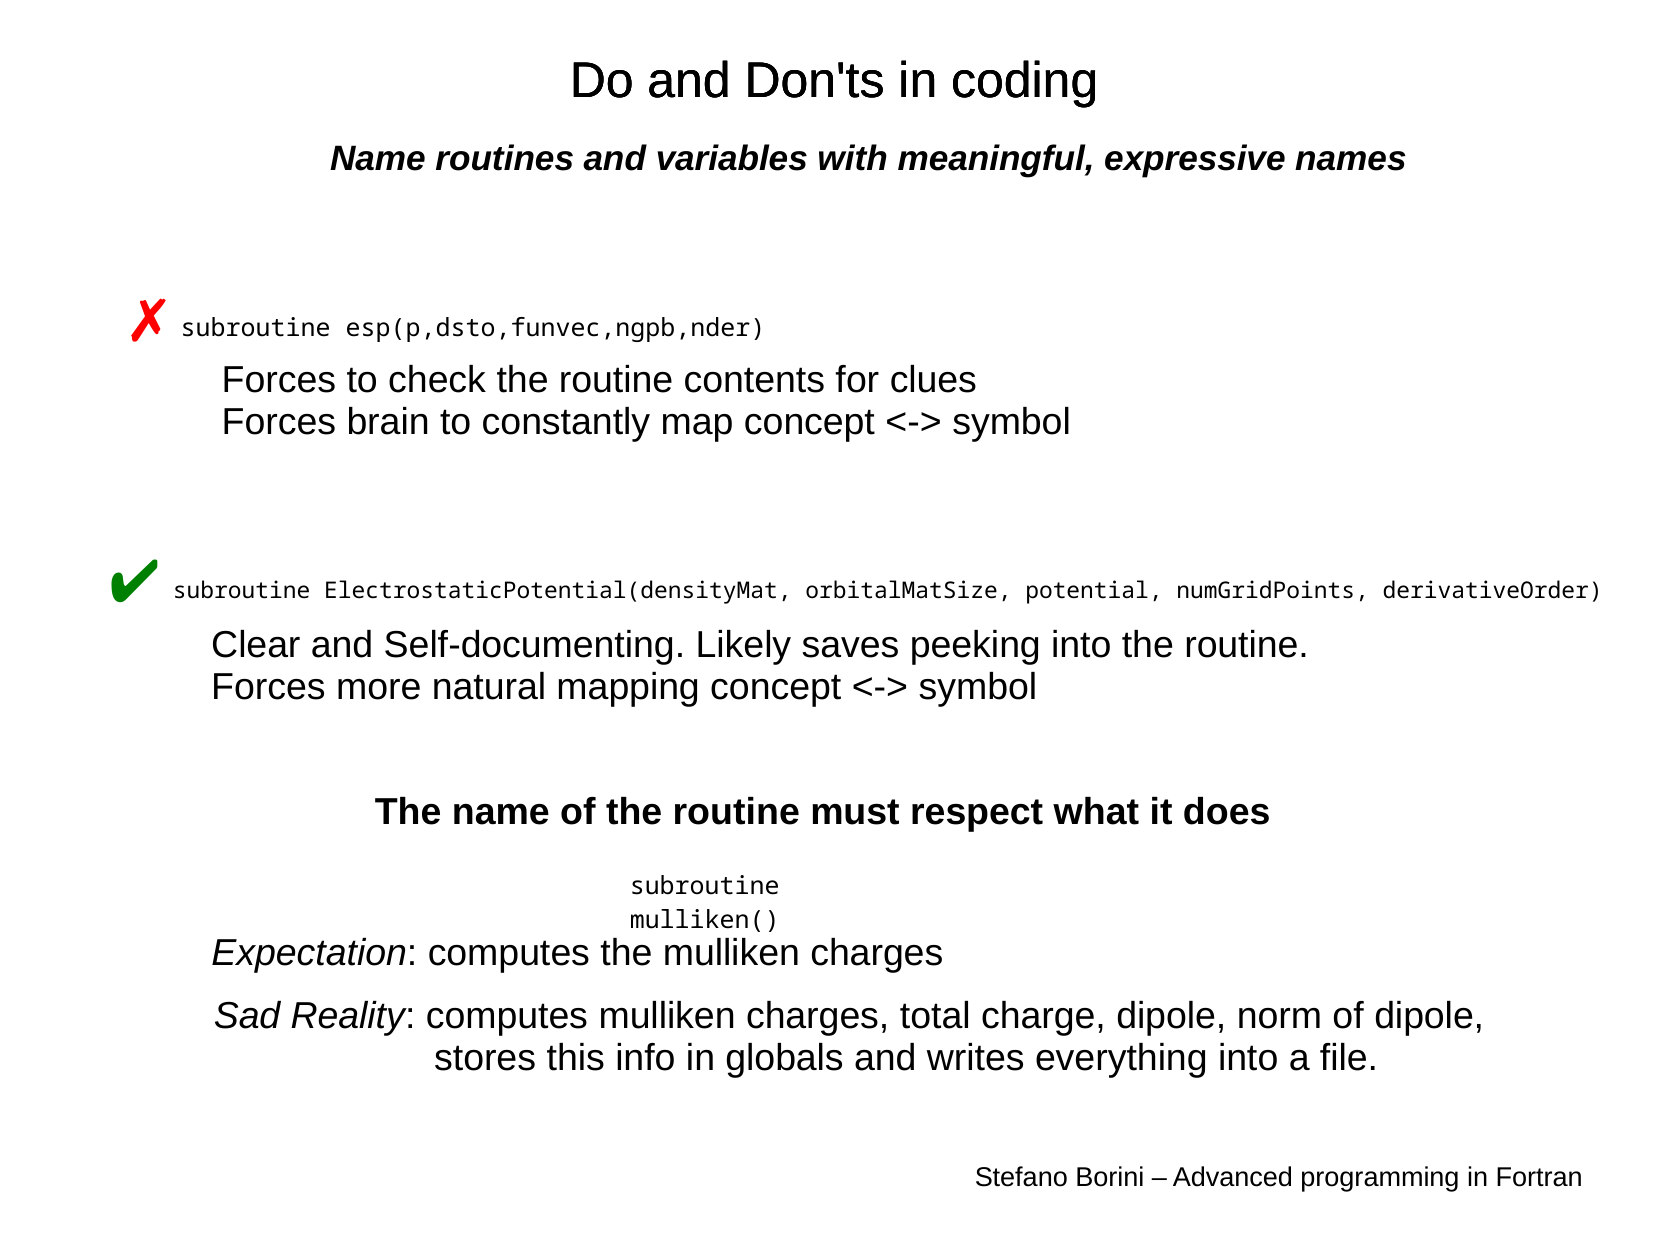

Do and Don'ts in coding
Do and Don'ts in coding
Do and Don'ts in coding
# Name routines and variables with meaningful, expressive names
subroutine esp(p,dsto,funvec,ngpb,nder)
Forces to check the routine contents for clues
Forces brain to constantly map concept <-> symbol
subroutine ElectrostaticPotential(densityMat, orbitalMatSize, potential, numGridPoints, derivativeOrder)
Clear and Self-documenting. Likely saves peeking into the routine.
Forces more natural mapping concept <-> symbol
The name of the routine must respect what it does
subroutine mulliken()
Expectation: computes the mulliken charges
Sad Reality: computes mulliken charges, total charge, dipole, norm of dipole,
 stores this info in globals and writes everything into a file.
Stefano Borini – Advanced programming in Fortran